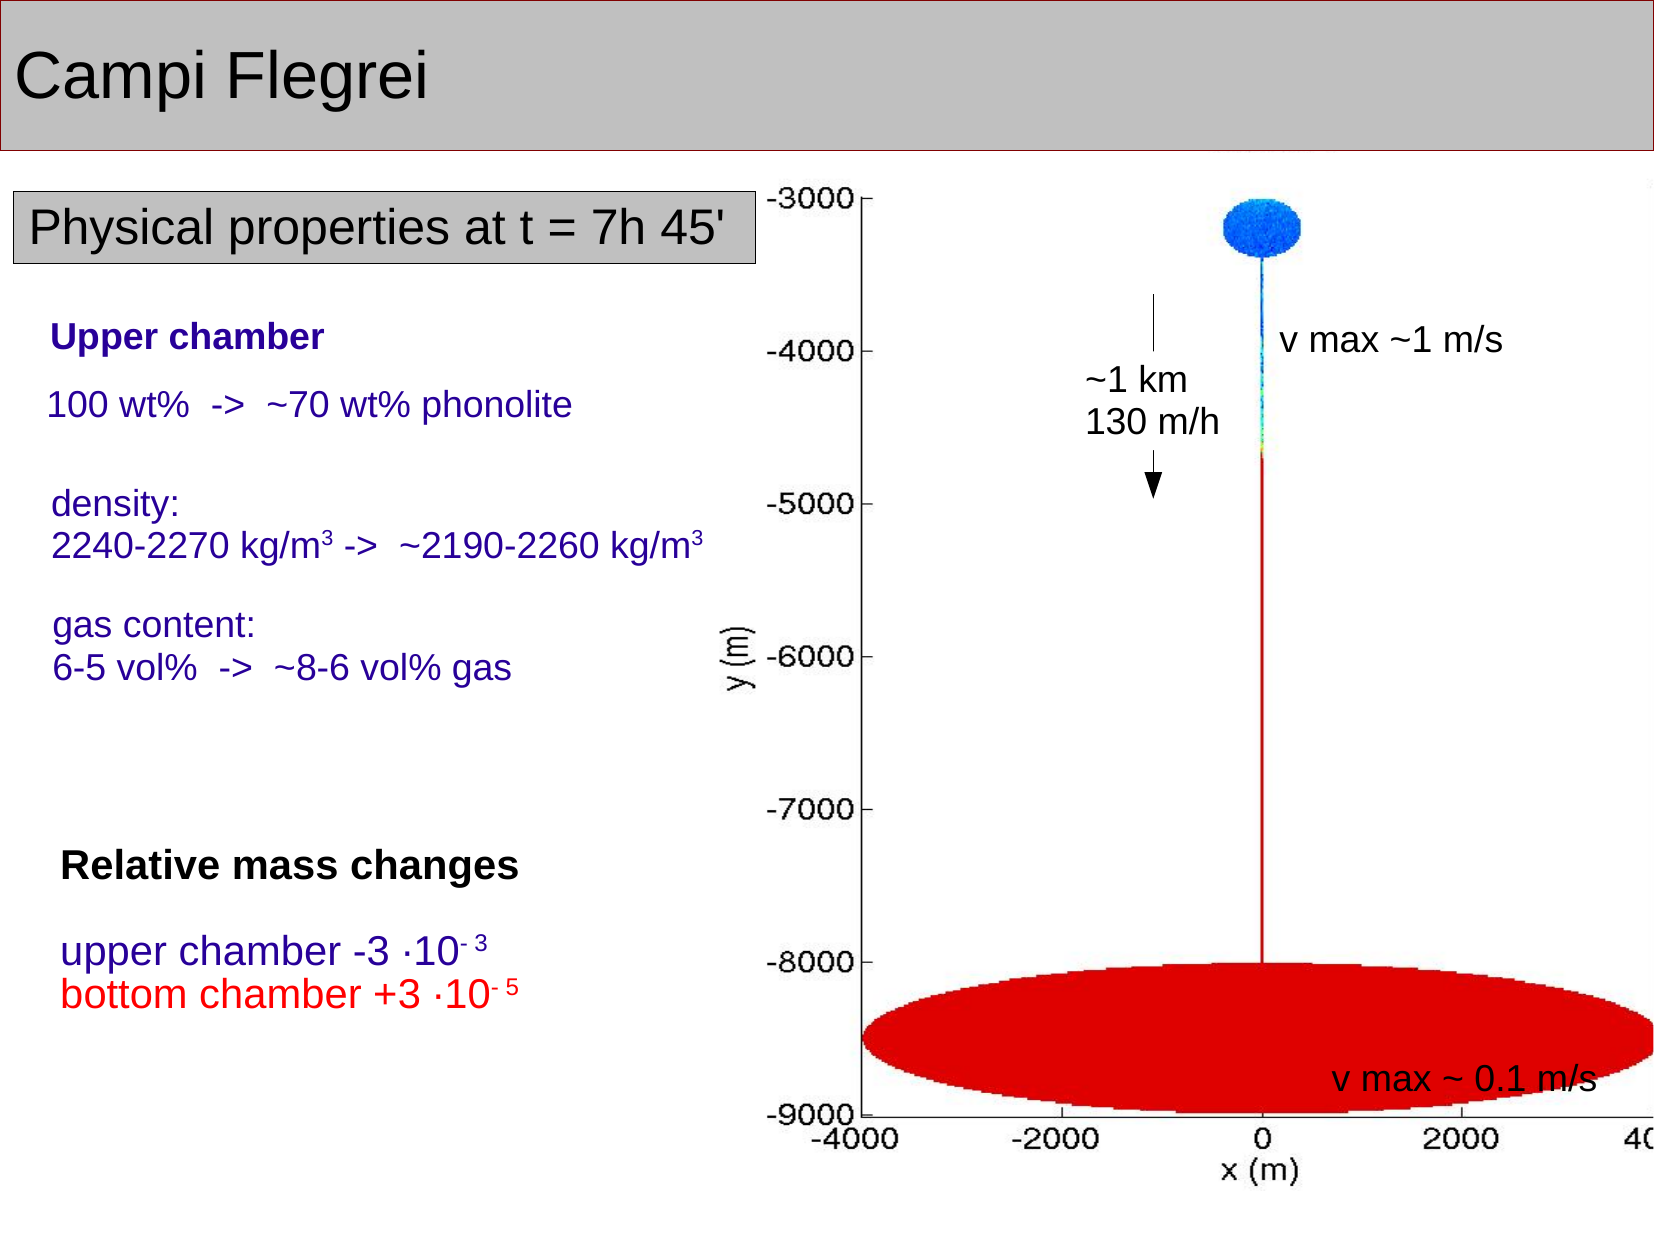

Campi Flegrei
Physical properties at t = 7h 45'
Upper chamber
v max ~1 m/s
~1 km
130 m/h
100 wt% -> ~70 wt% phonolite
density:
2240-2270 kg/m3 -> ~2190-2260 kg/m3
gas content:
6-5 vol% -> ~8-6 vol% gas
Relative mass changes
upper chamber -3 ·10- 3
bottom chamber +3 ·10- 5
v max ~ 0.1 m/s